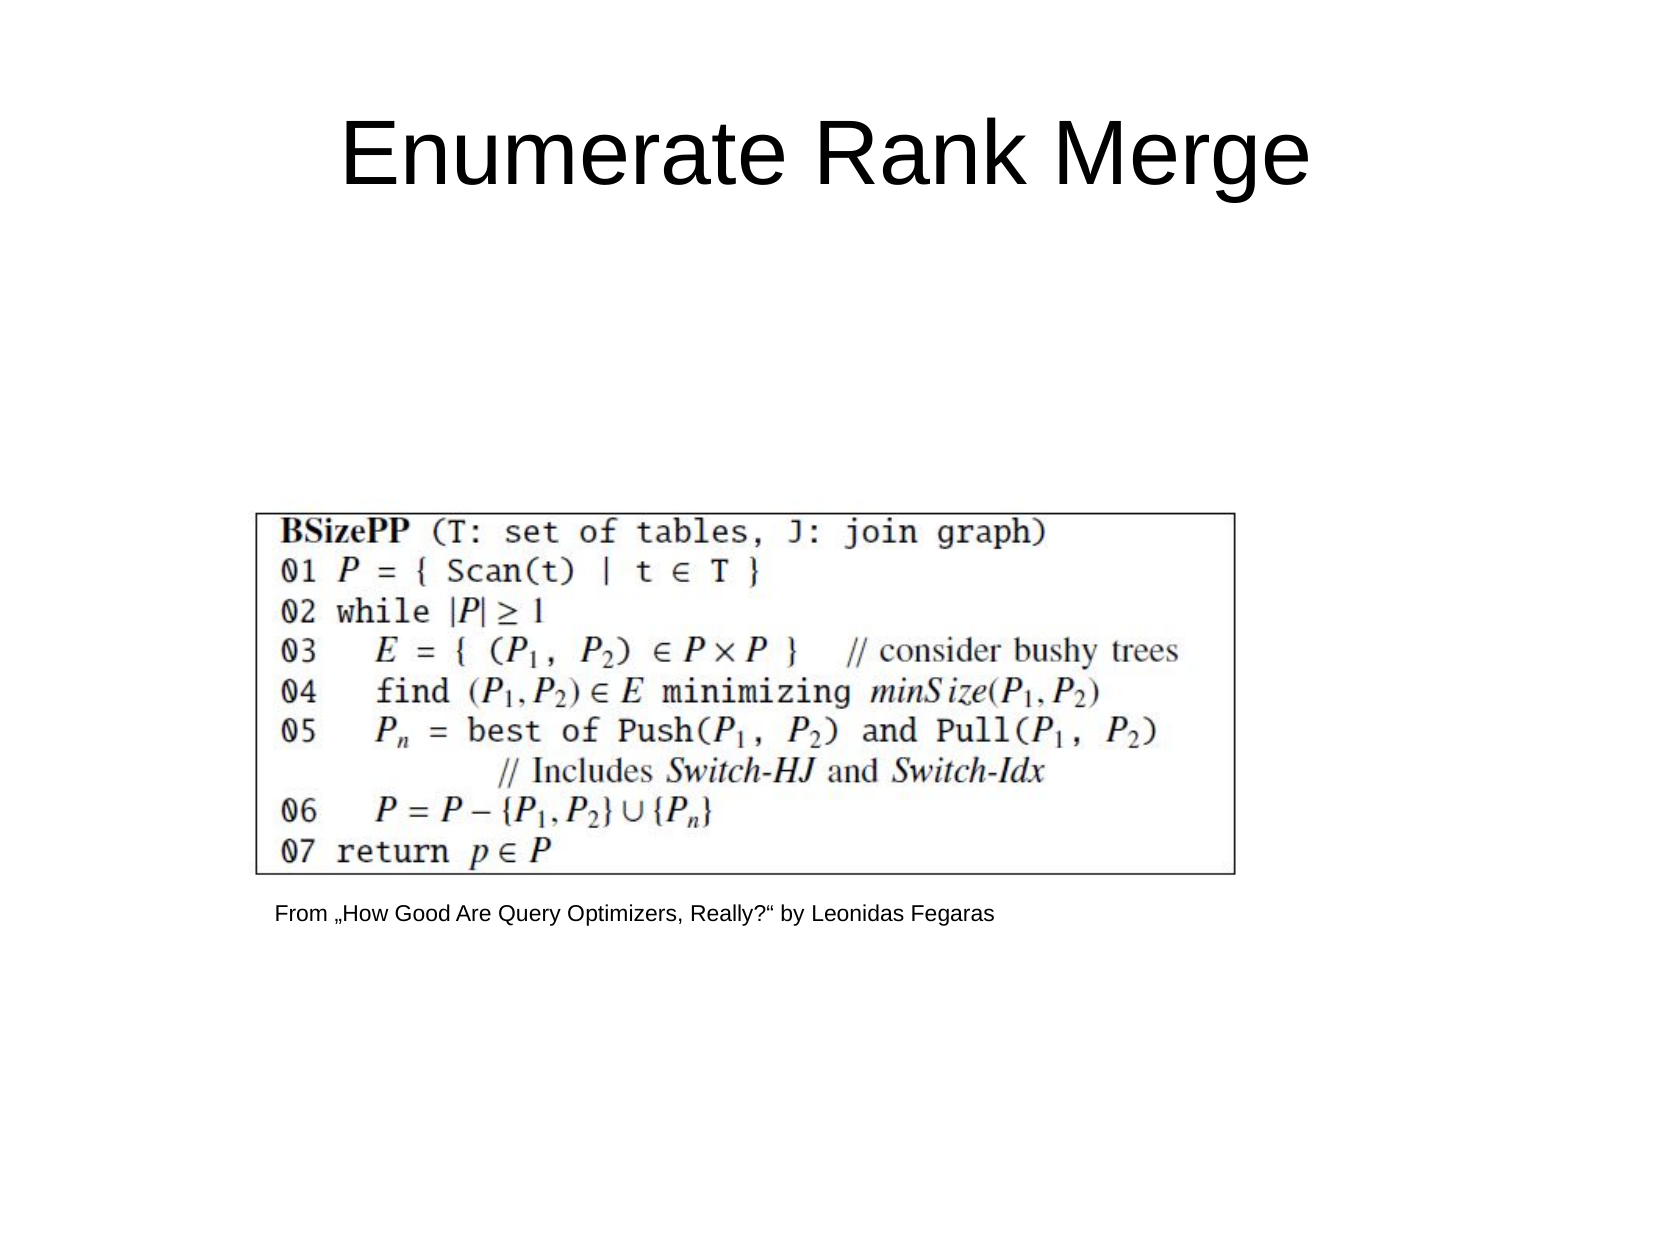

# Enumerate Rank Merge
From „How Good Are Query Optimizers, Really?“ by Leonidas Fegaras